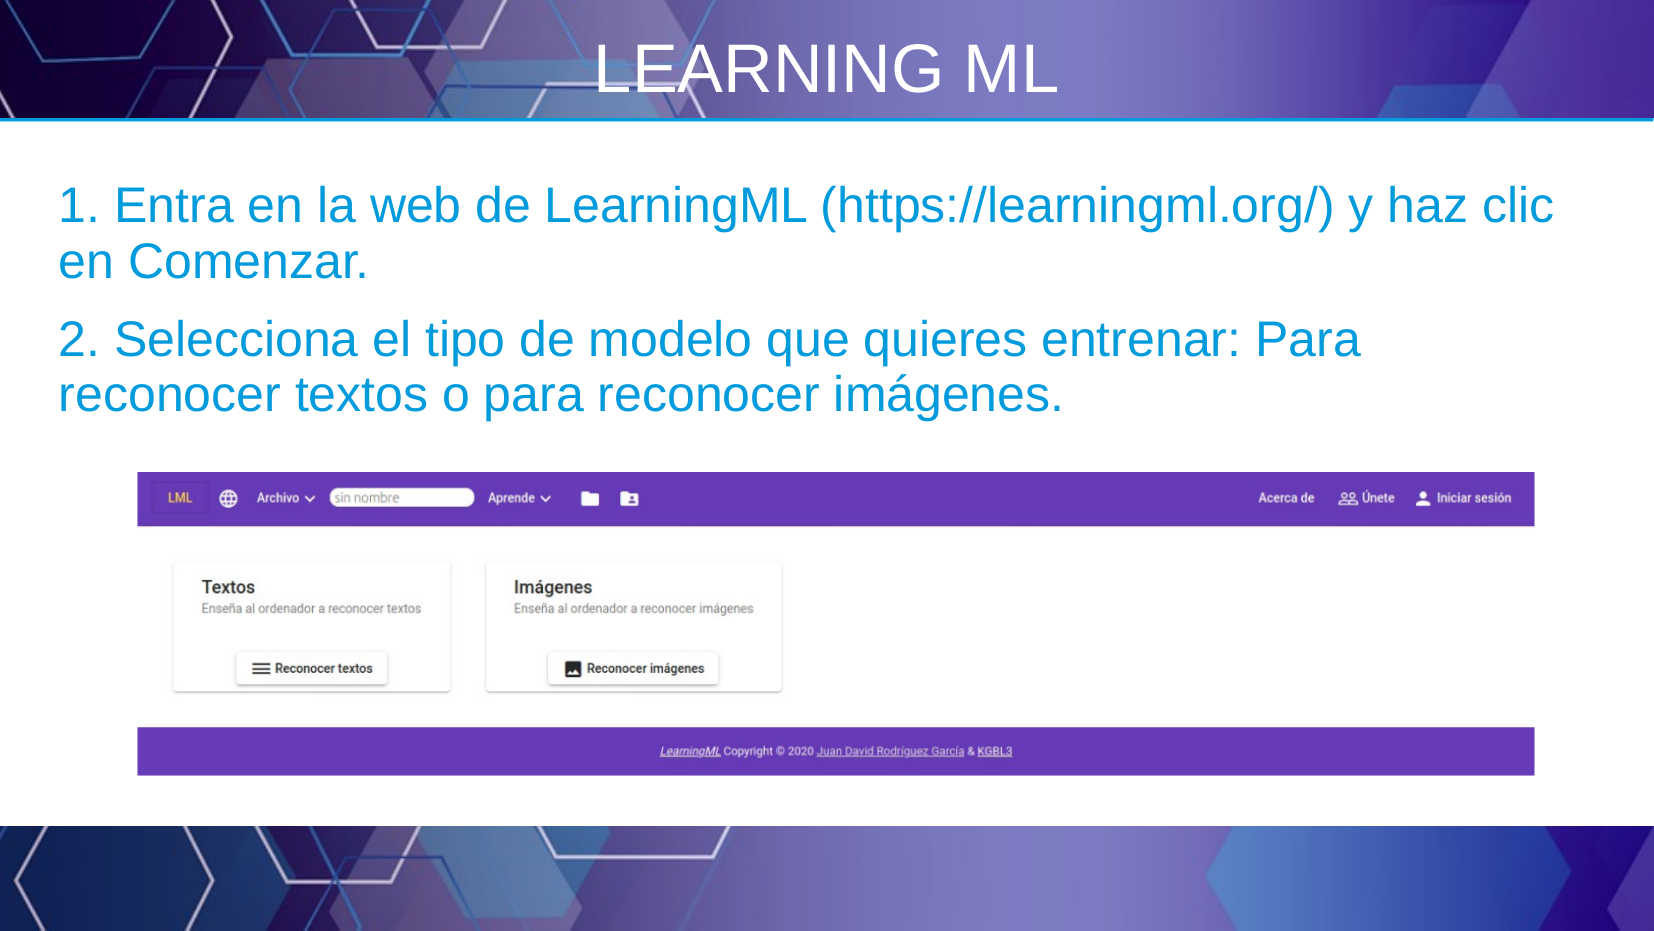

# LEARNING ML
1. Entra en la web de LearningML (https://learningml.org/) y haz clic en Comenzar.
2. Selecciona el tipo de modelo que quieres entrenar: Para reconocer textos o para reconocer imágenes.
12